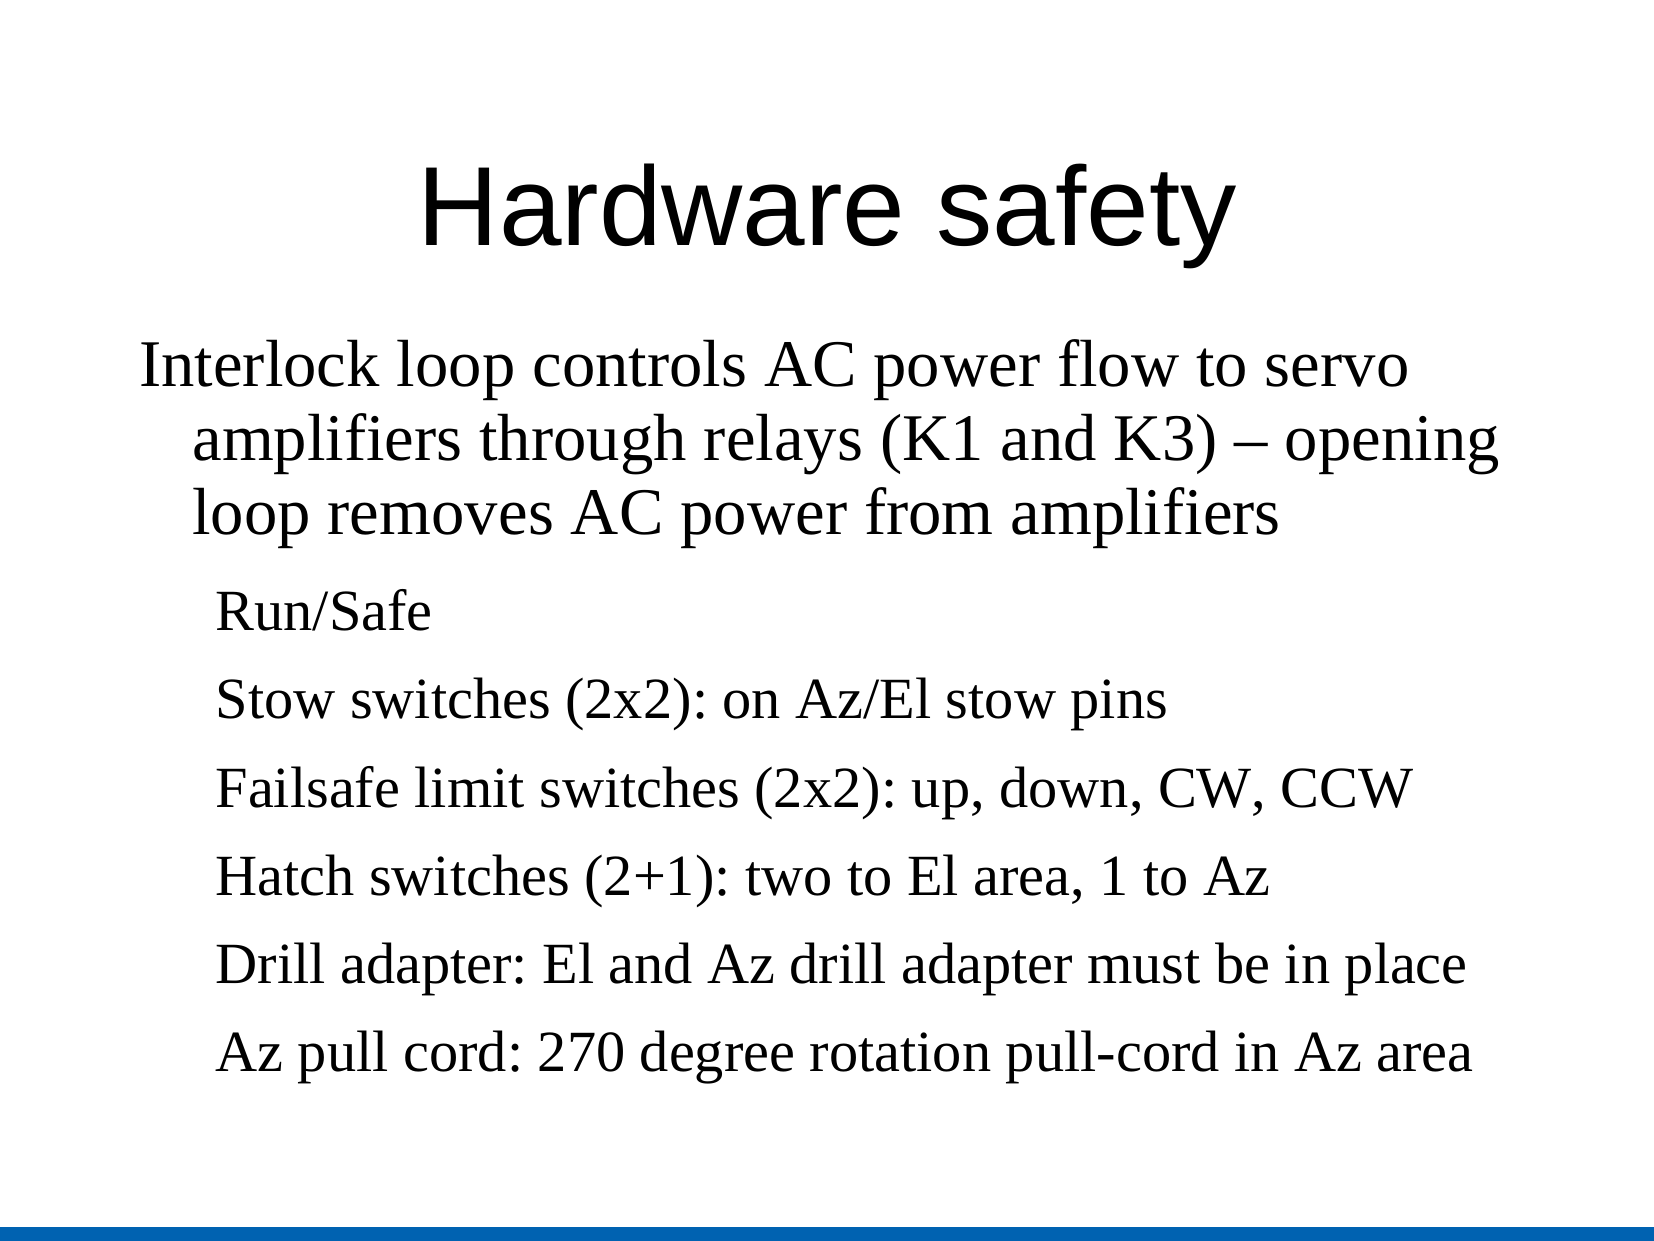

# Hardware safety
Interlock loop controls AC power flow to servo amplifiers through relays (K1 and K3) – opening loop removes AC power from amplifiers
Run/Safe
Stow switches (2x2): on Az/El stow pins
Failsafe limit switches (2x2): up, down, CW, CCW
Hatch switches (2+1): two to El area, 1 to Az
Drill adapter: El and Az drill adapter must be in place
Az pull cord: 270 degree rotation pull-cord in Az area